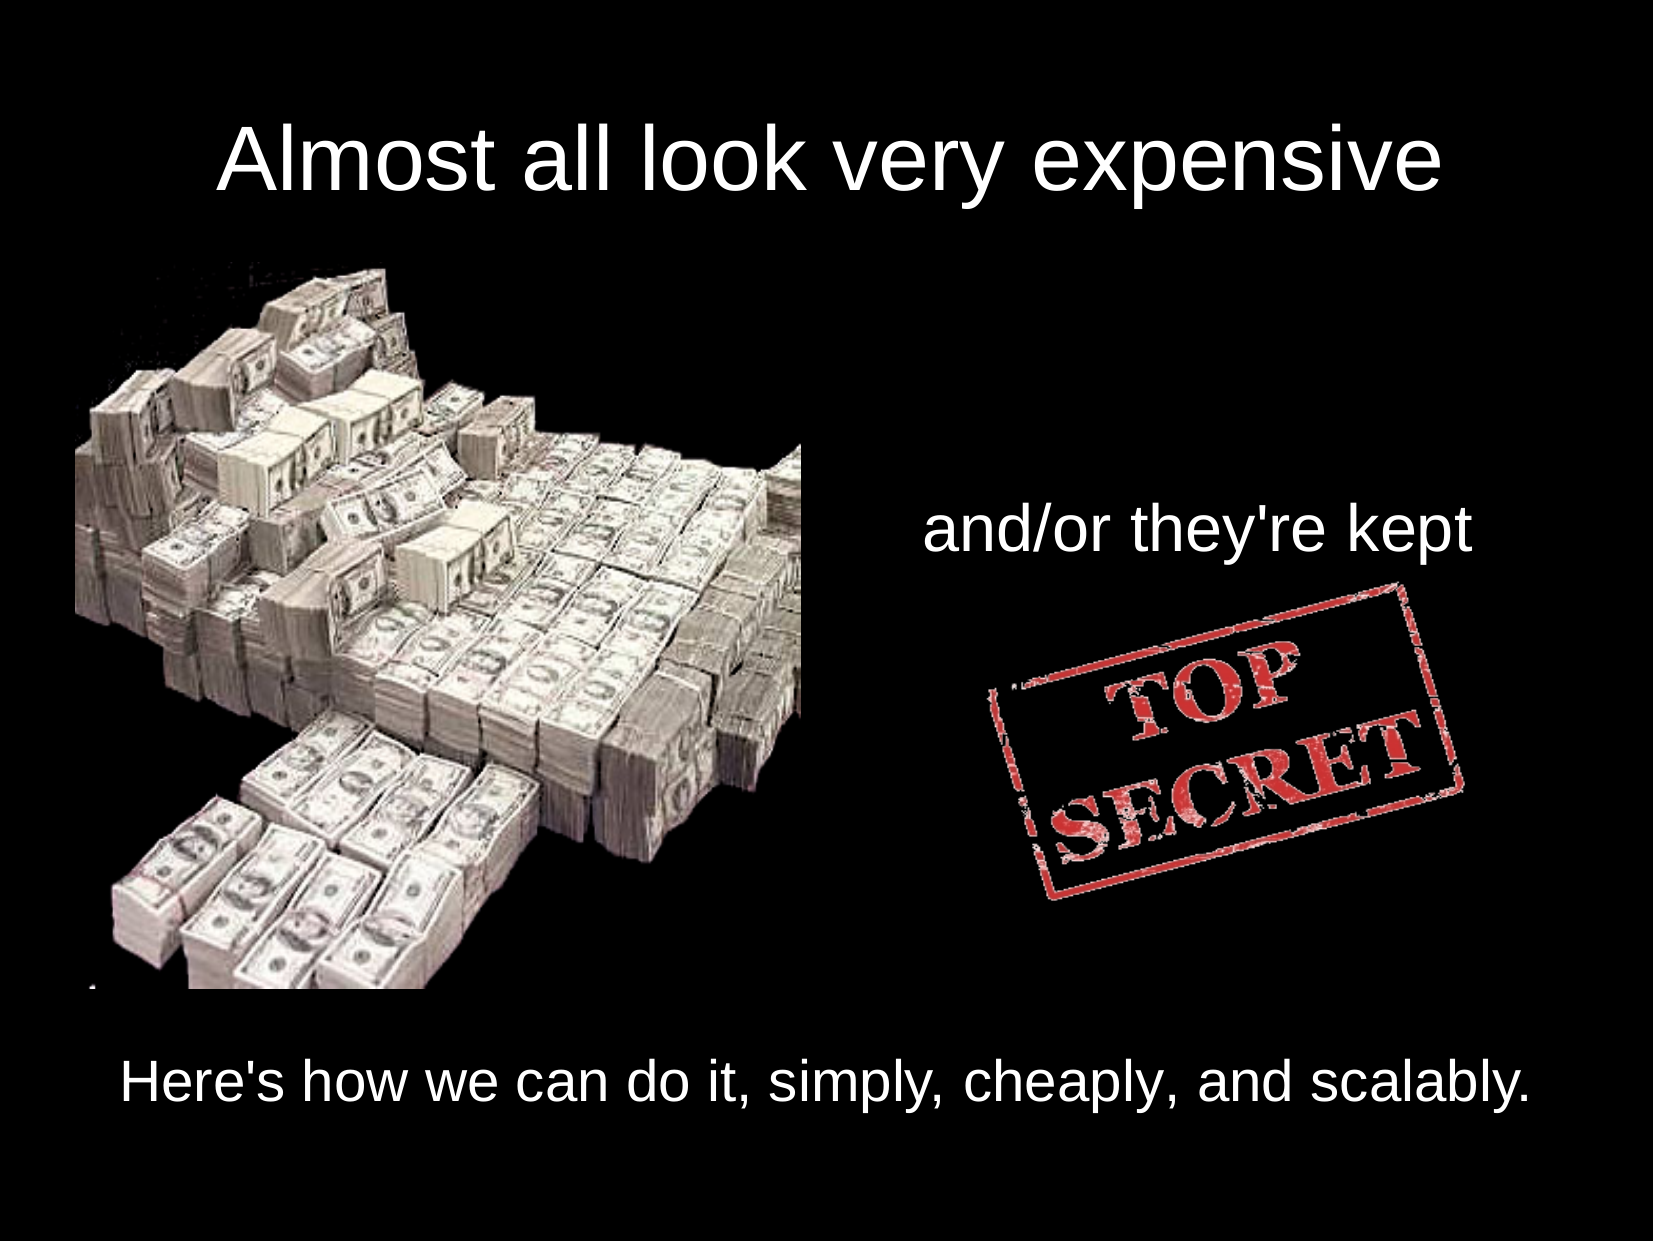

# Almost all look very expensive
and/or they're kept
Here's how we can do it, simply, cheaply, and scalably.